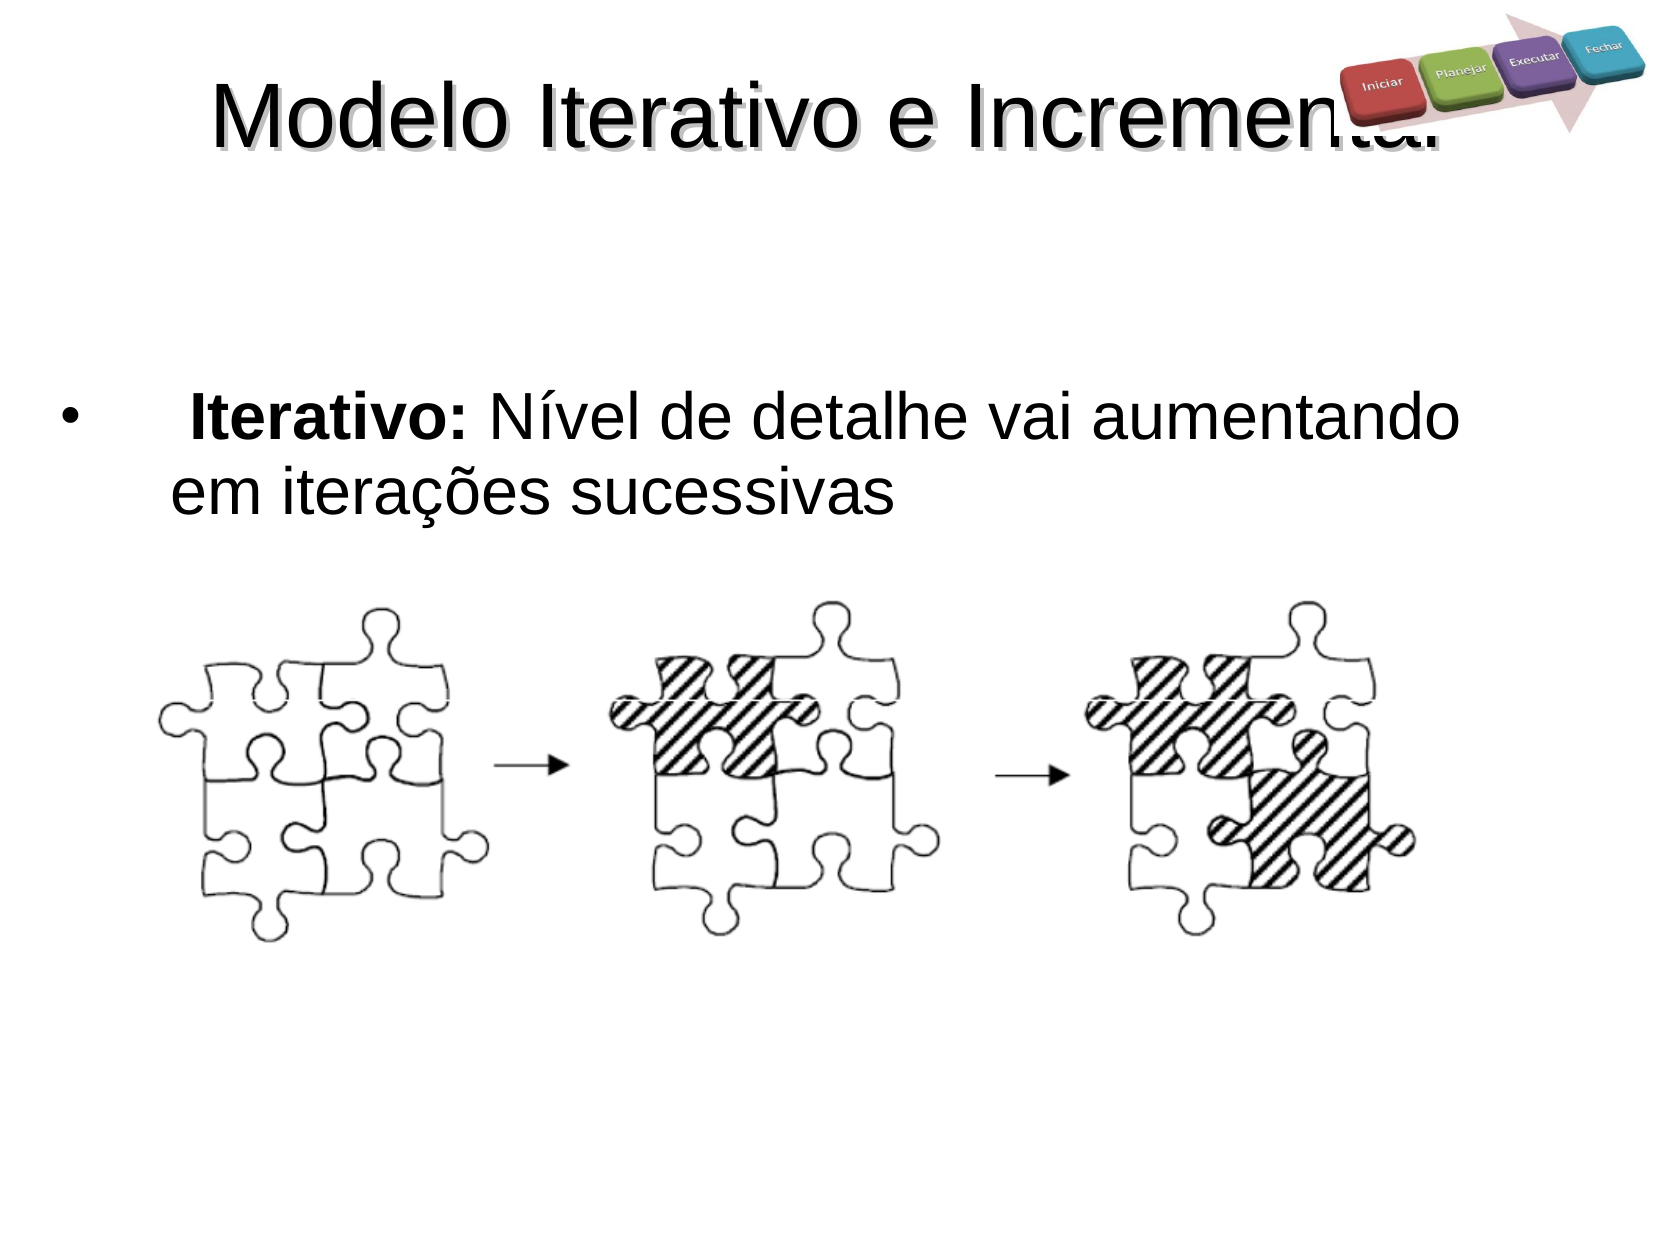

# Modelo Iterativo e Incremental
 Iterativo: Nível de detalhe vai aumentando em iterações sucessivas